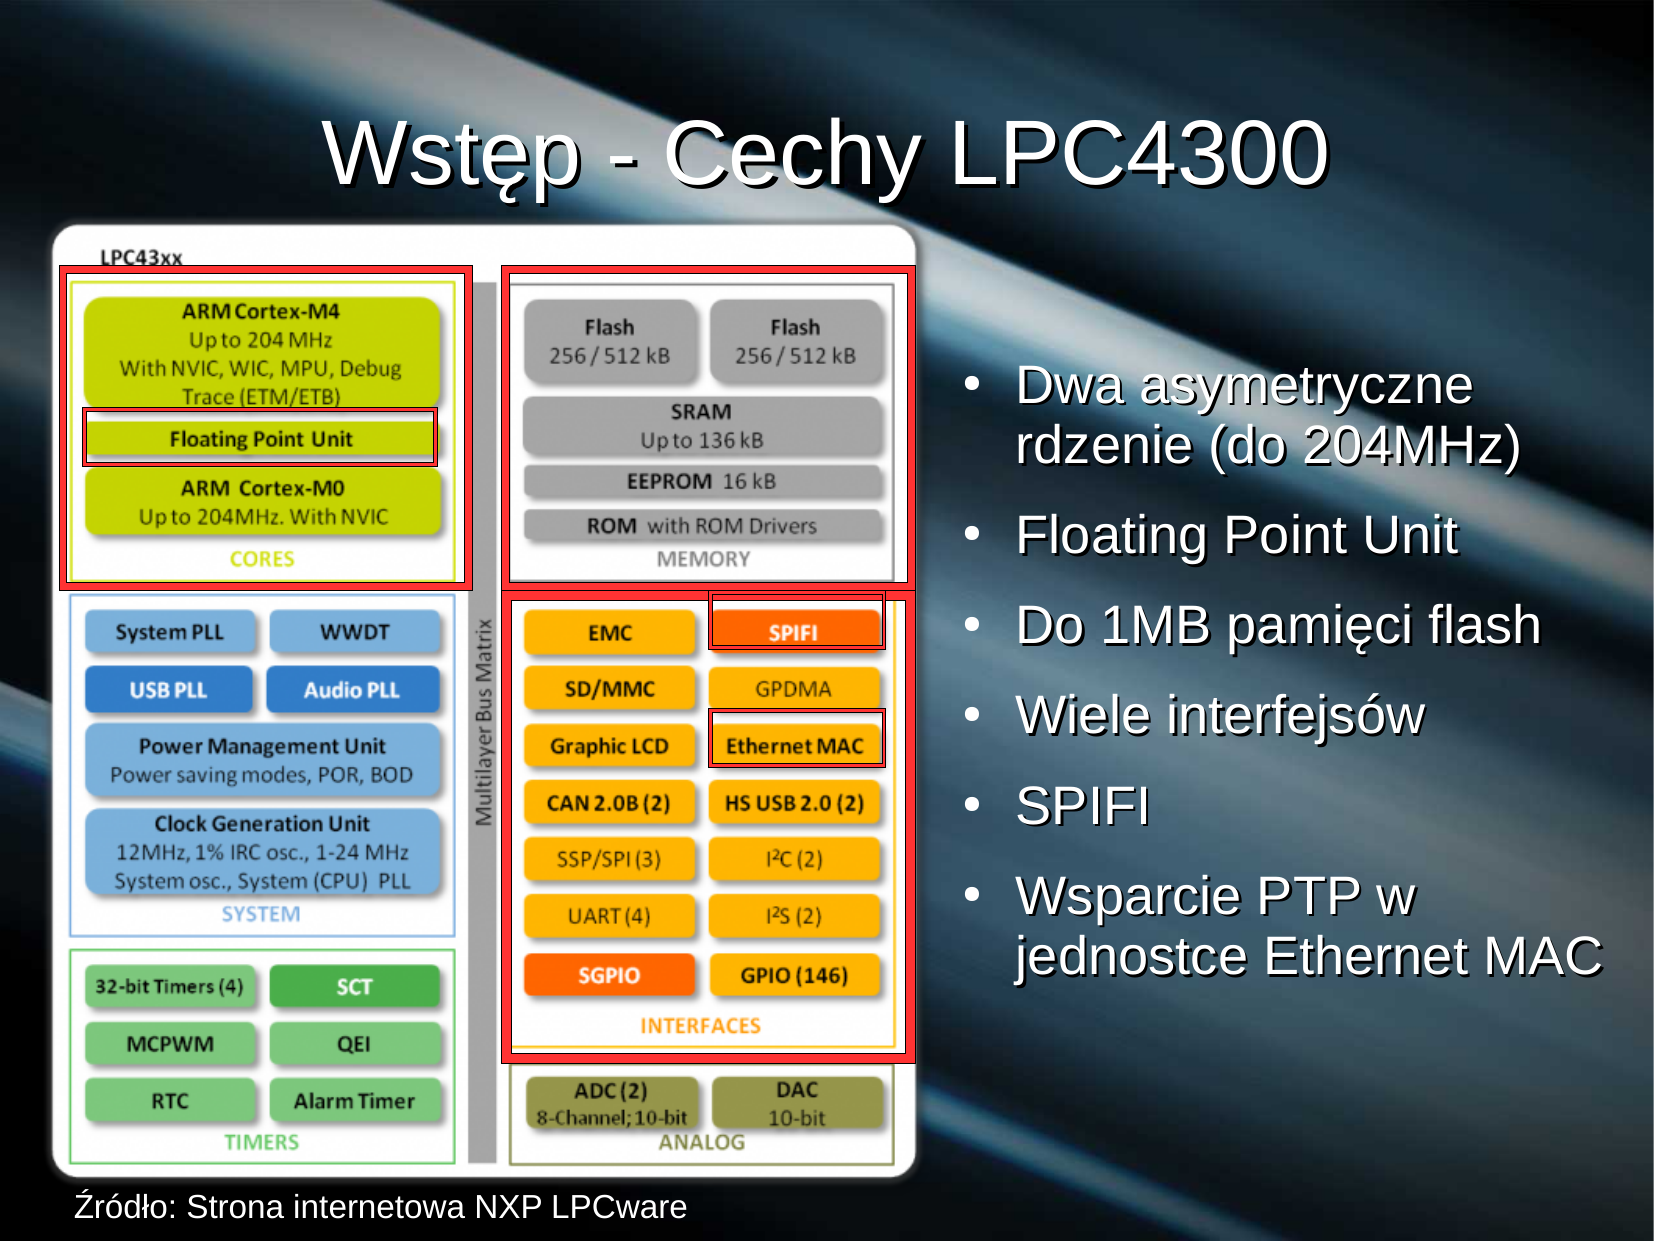

# Wstęp - Cechy LPC4300
Dwa asymetryczne rdzenie (do 204MHz)
Floating Point Unit
Do 1MB pamięci flash
Wiele interfejsów
SPIFI
Wsparcie PTP w jednostce Ethernet MAC
Źródło: Strona internetowa NXP LPCware